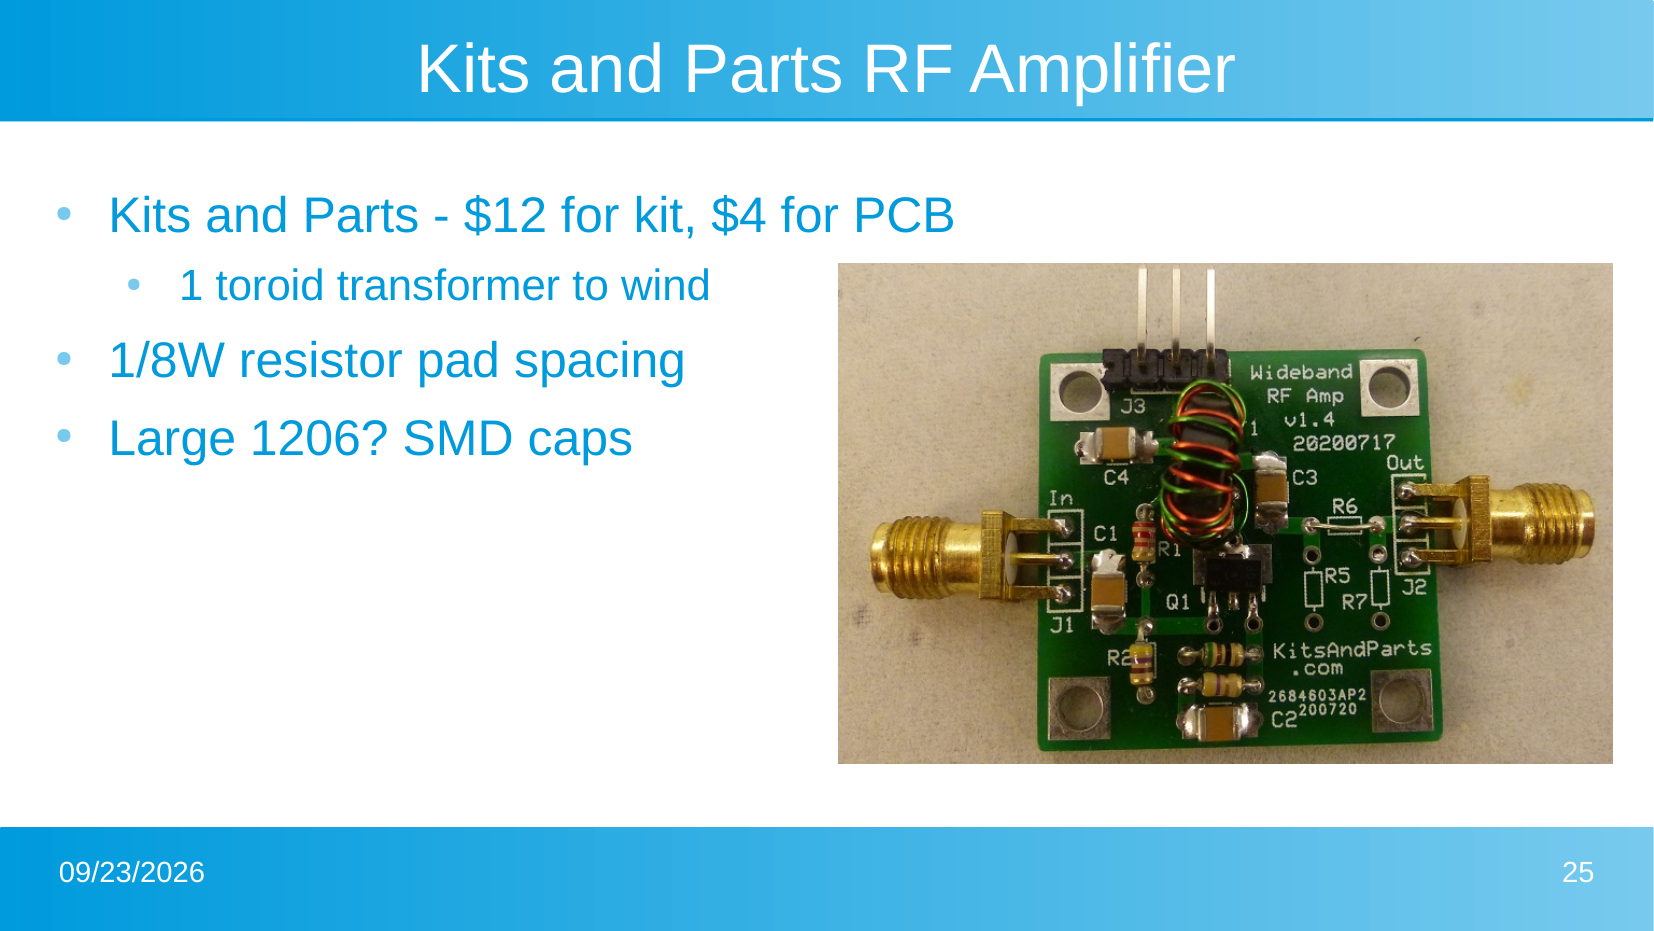

# Kits and Parts RF Amplifier
Kits and Parts - $12 for kit, $4 for PCB
1 toroid transformer to wind
1/8W resistor pad spacing
Large 1206? SMD caps
25